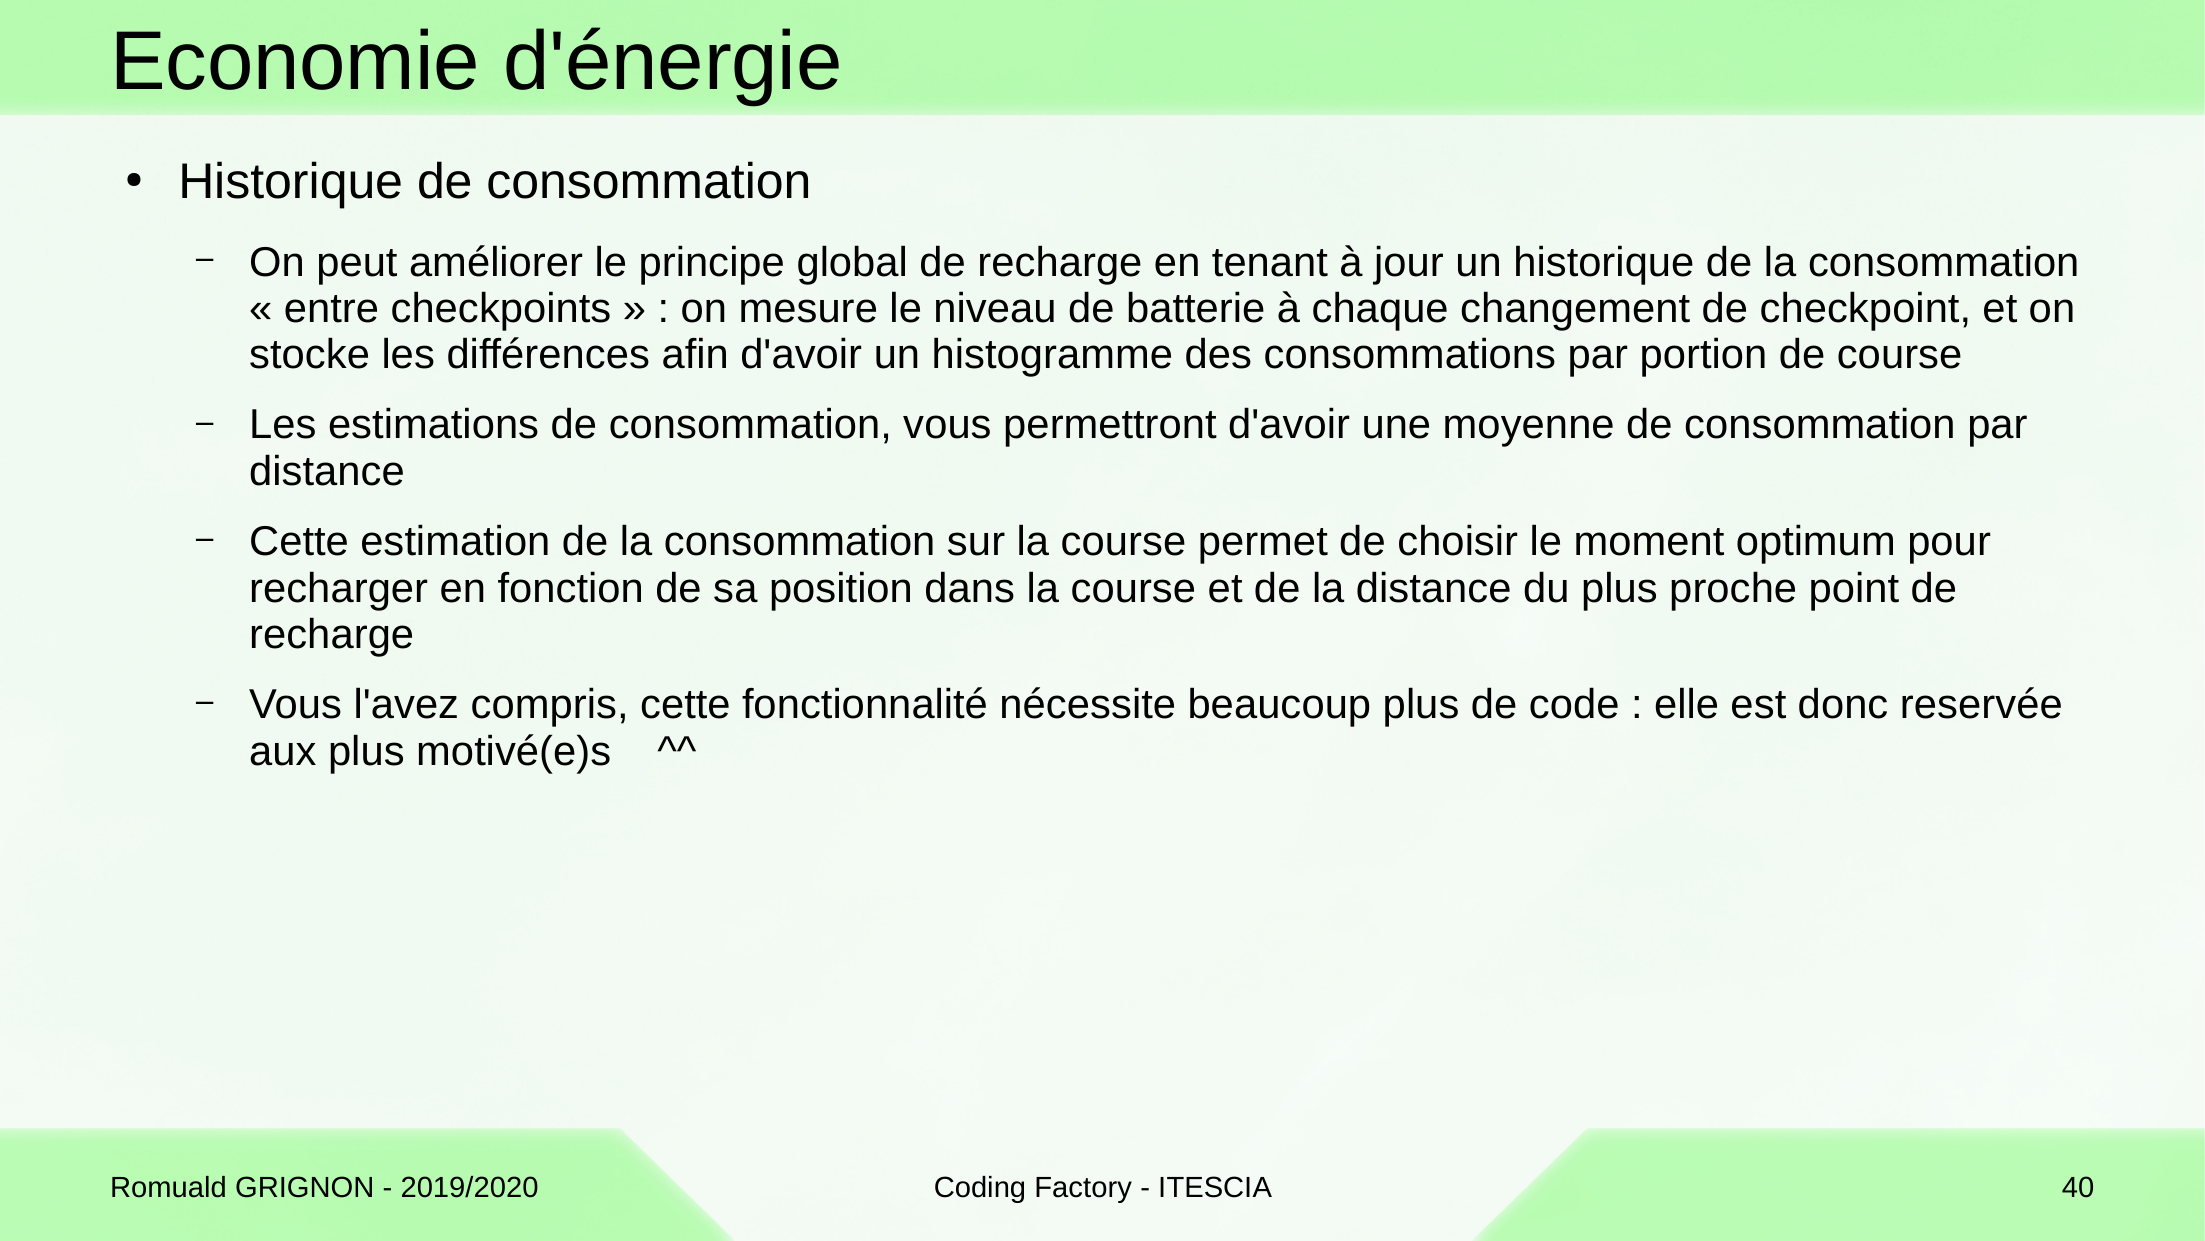

# Economie d'énergie
Historique de consommation
On peut améliorer le principe global de recharge en tenant à jour un historique de la consommation « entre checkpoints » : on mesure le niveau de batterie à chaque changement de checkpoint, et on stocke les différences afin d'avoir un histogramme des consommations par portion de course
Les estimations de consommation, vous permettront d'avoir une moyenne de consommation par distance
Cette estimation de la consommation sur la course permet de choisir le moment optimum pour recharger en fonction de sa position dans la course et de la distance du plus proche point de recharge
Vous l'avez compris, cette fonctionnalité nécessite beaucoup plus de code : elle est donc reservée aux plus motivé(e)s ^^
Romuald GRIGNON - 2019/2020
Coding Factory - ITESCIA
40